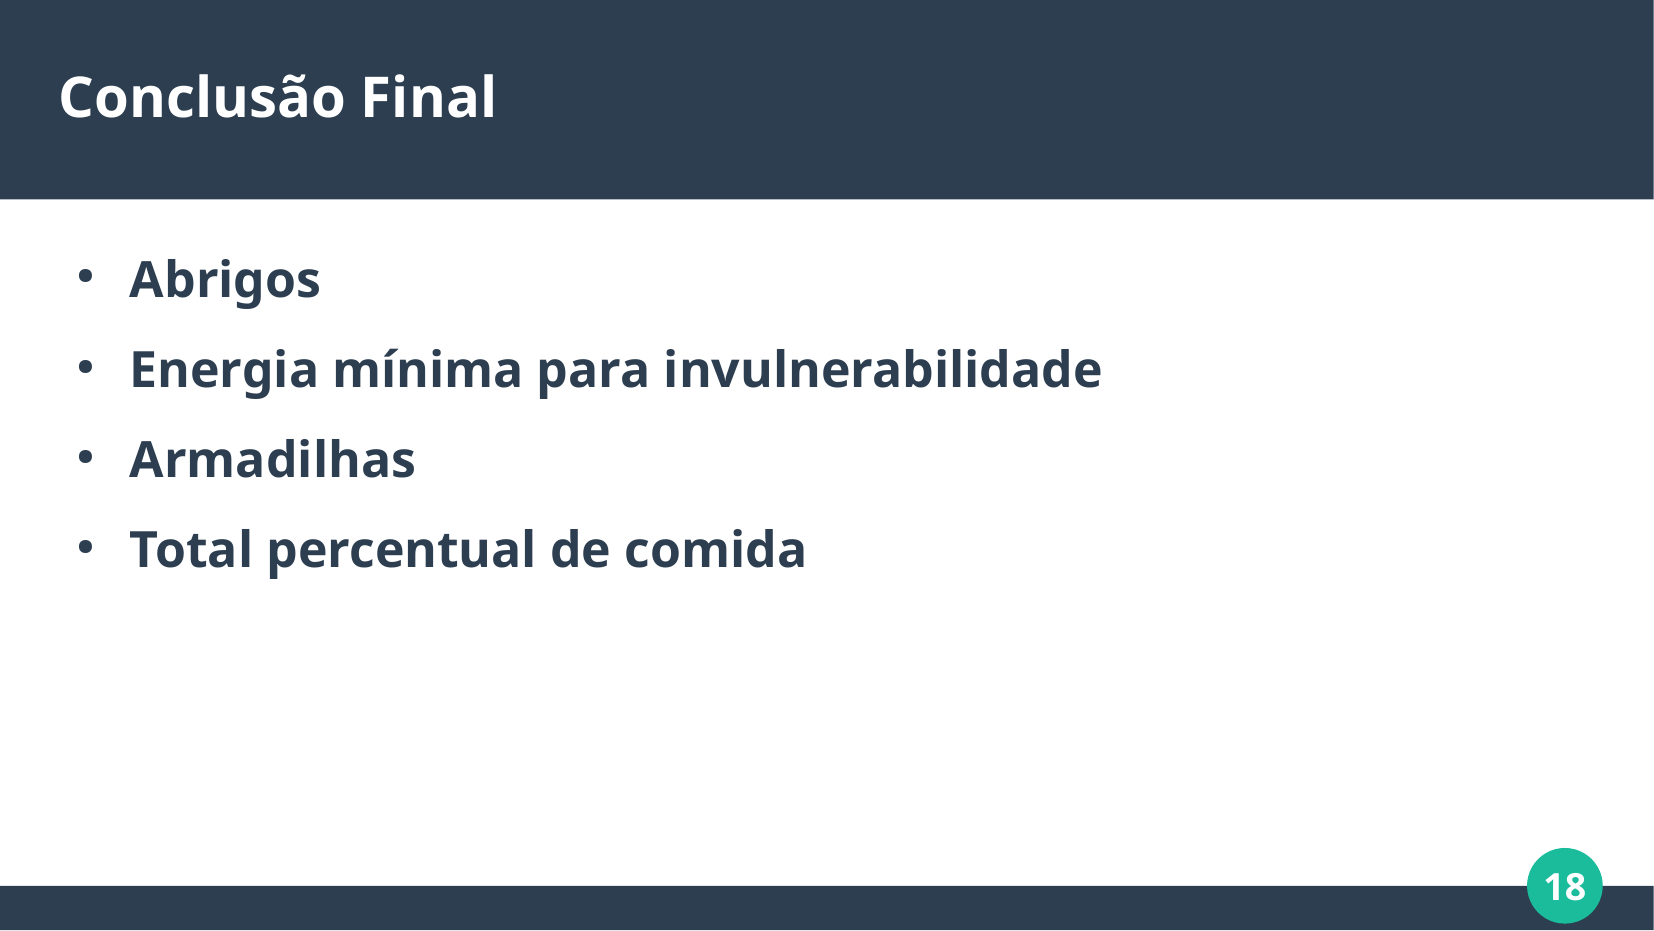

# Conclusão Final
Abrigos
Energia mínima para invulnerabilidade
Armadilhas
Total percentual de comida